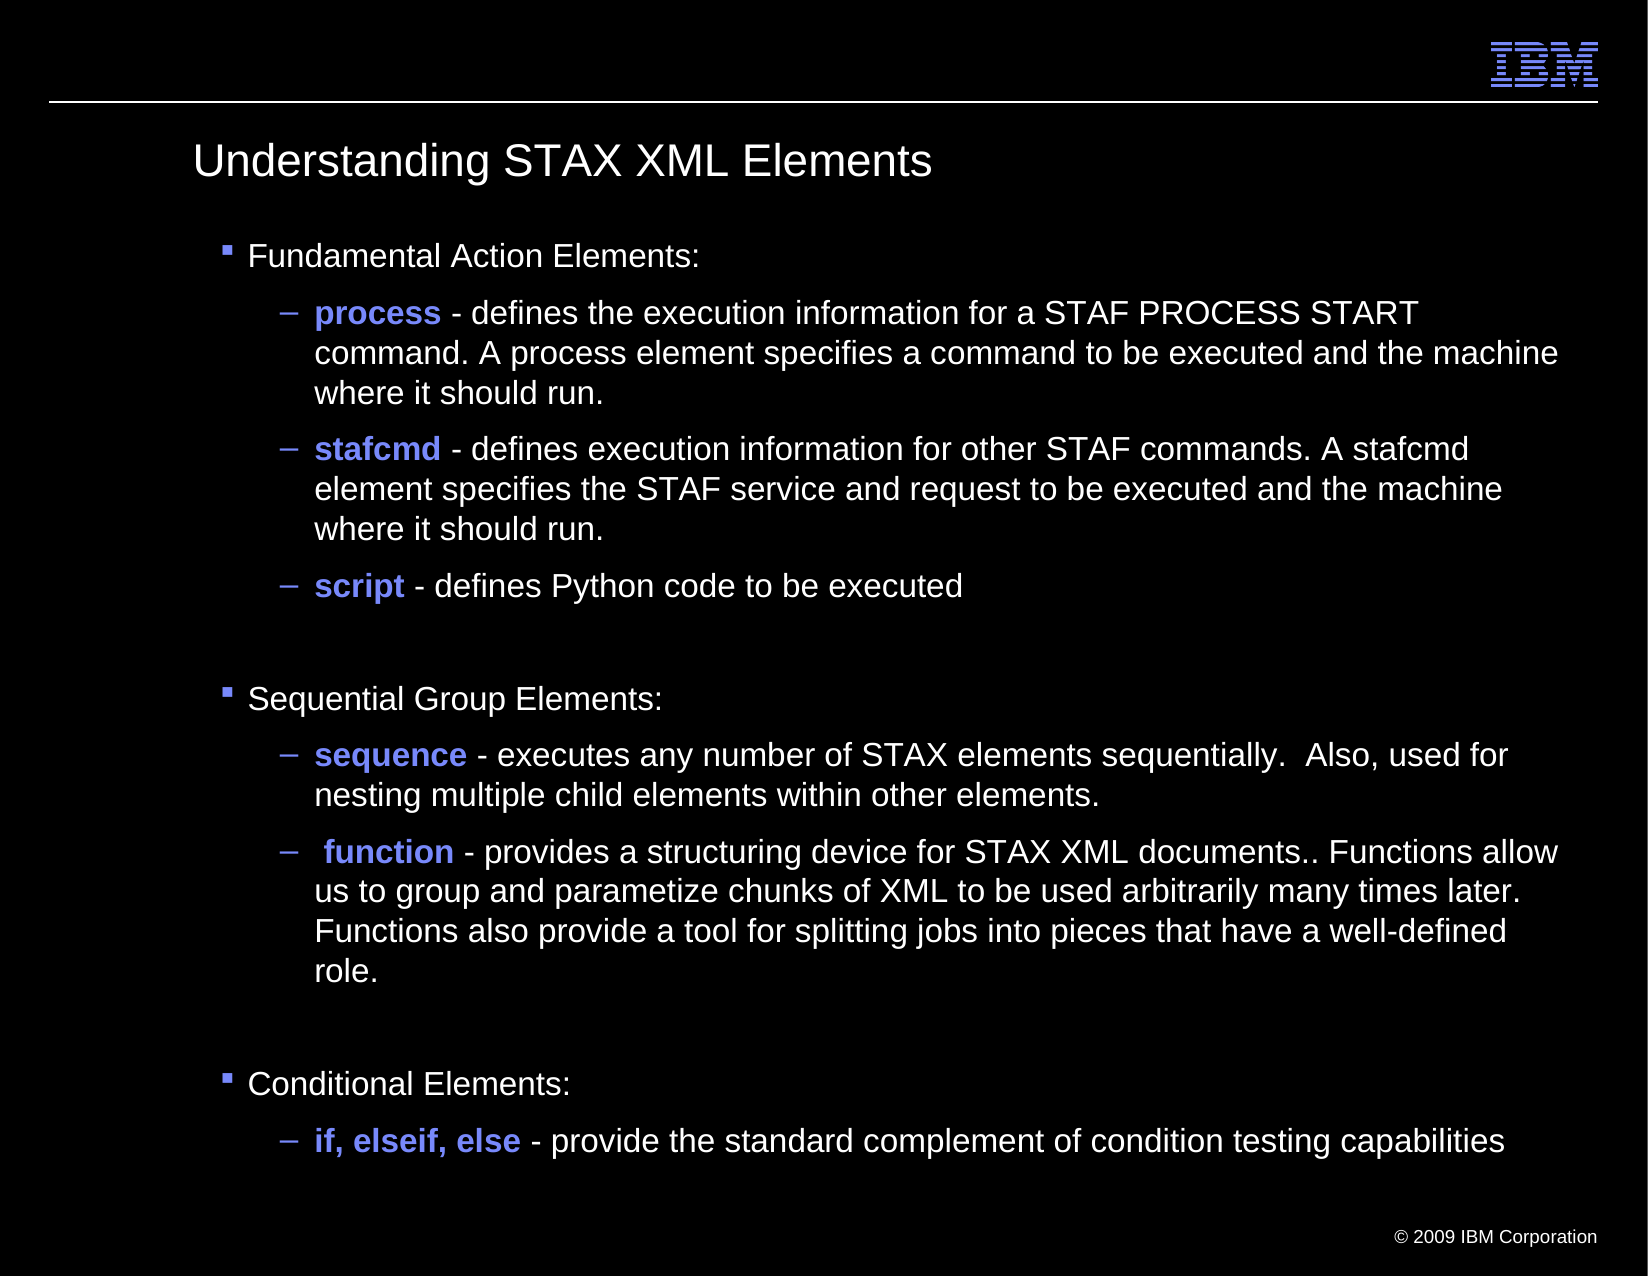

# Understanding STAX XML Elements
Fundamental Action Elements:
process - defines the execution information for a STAF PROCESS START command. A process element specifies a command to be executed and the machine where it should run.
stafcmd - defines execution information for other STAF commands. A stafcmd element specifies the STAF service and request to be executed and the machine where it should run.
script - defines Python code to be executed
Sequential Group Elements:
sequence - executes any number of STAX elements sequentially. Also, used for nesting multiple child elements within other elements.
 function - provides a structuring device for STAX XML documents.. Functions allow us to group and parametize chunks of XML to be used arbitrarily many times later. Functions also provide a tool for splitting jobs into pieces that have a well-defined role.
Conditional Elements:
if, elseif, else - provide the standard complement of condition testing capabilities